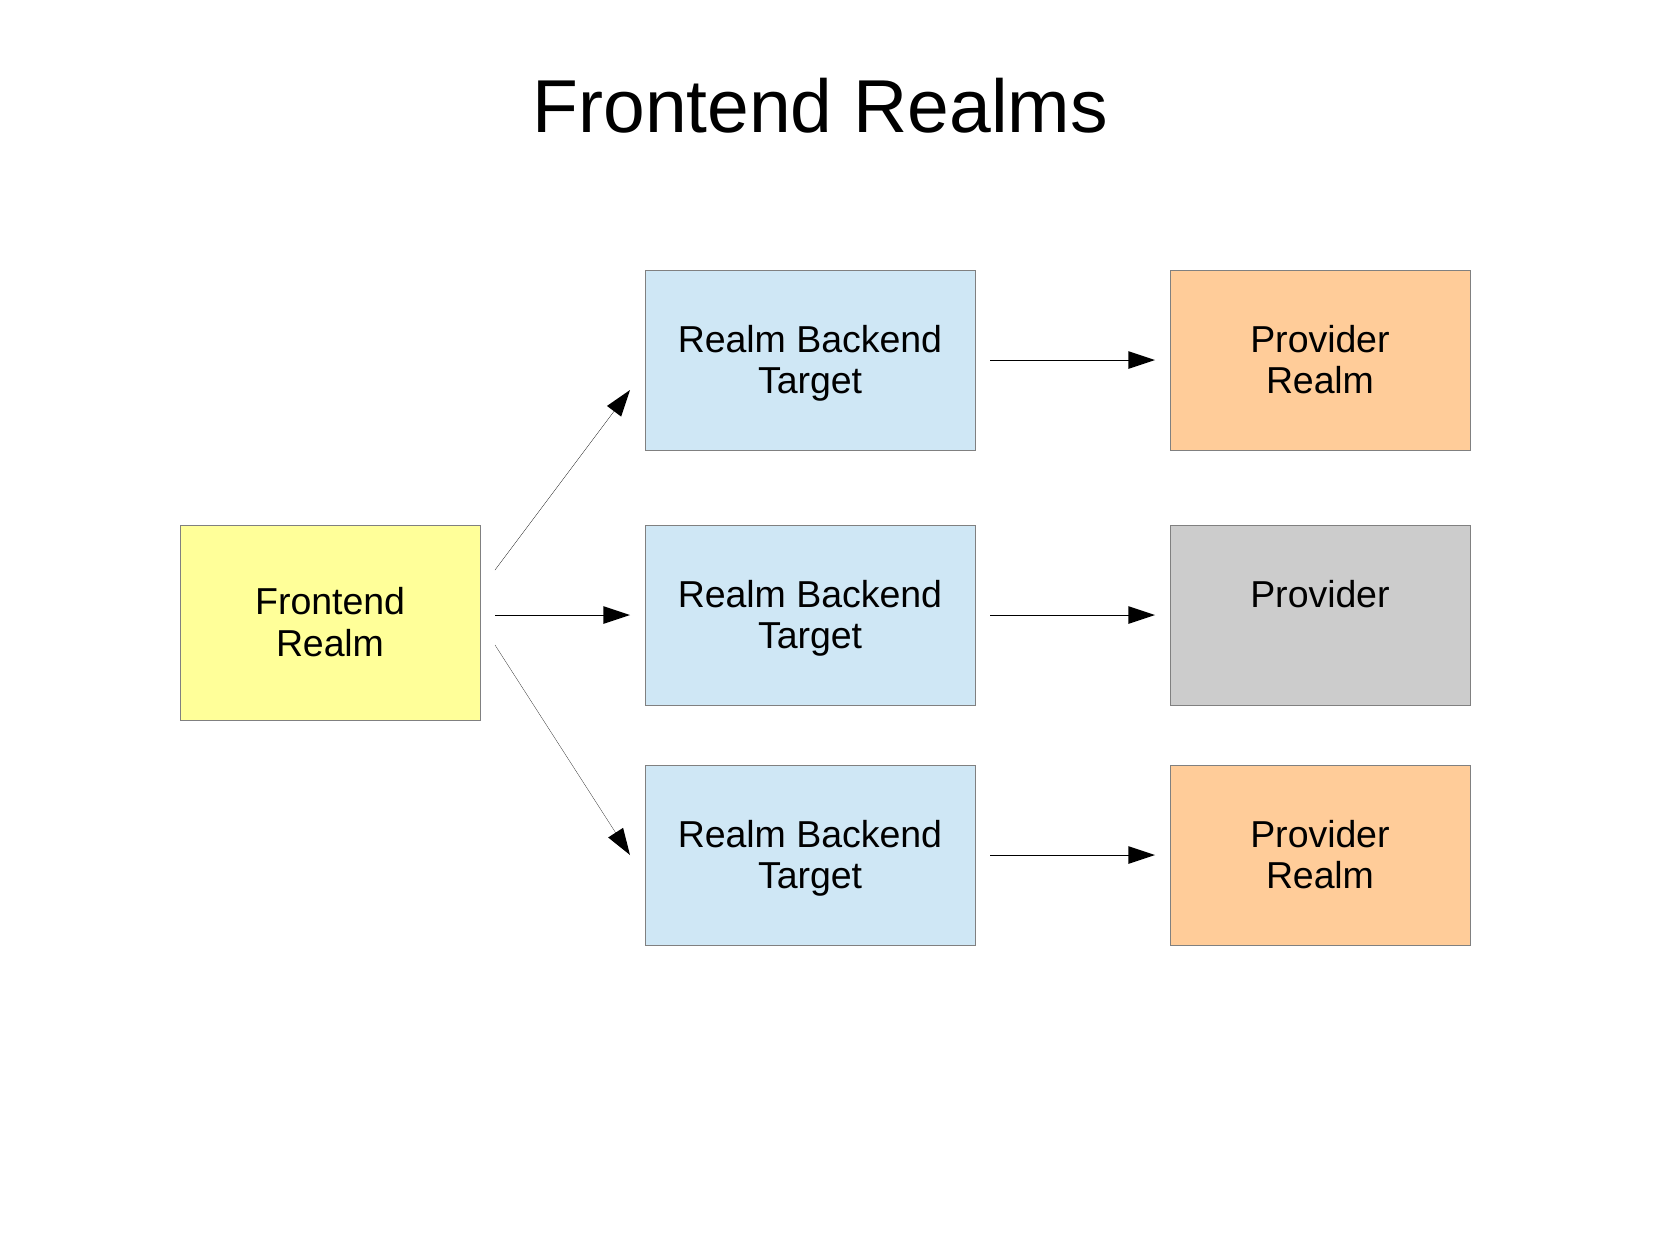

# Frontend Realms
Realm Backend
Target
Provider
Realm
Frontend
Realm
Realm Backend
Target
Provider
Realm Backend
Target
Provider
Realm